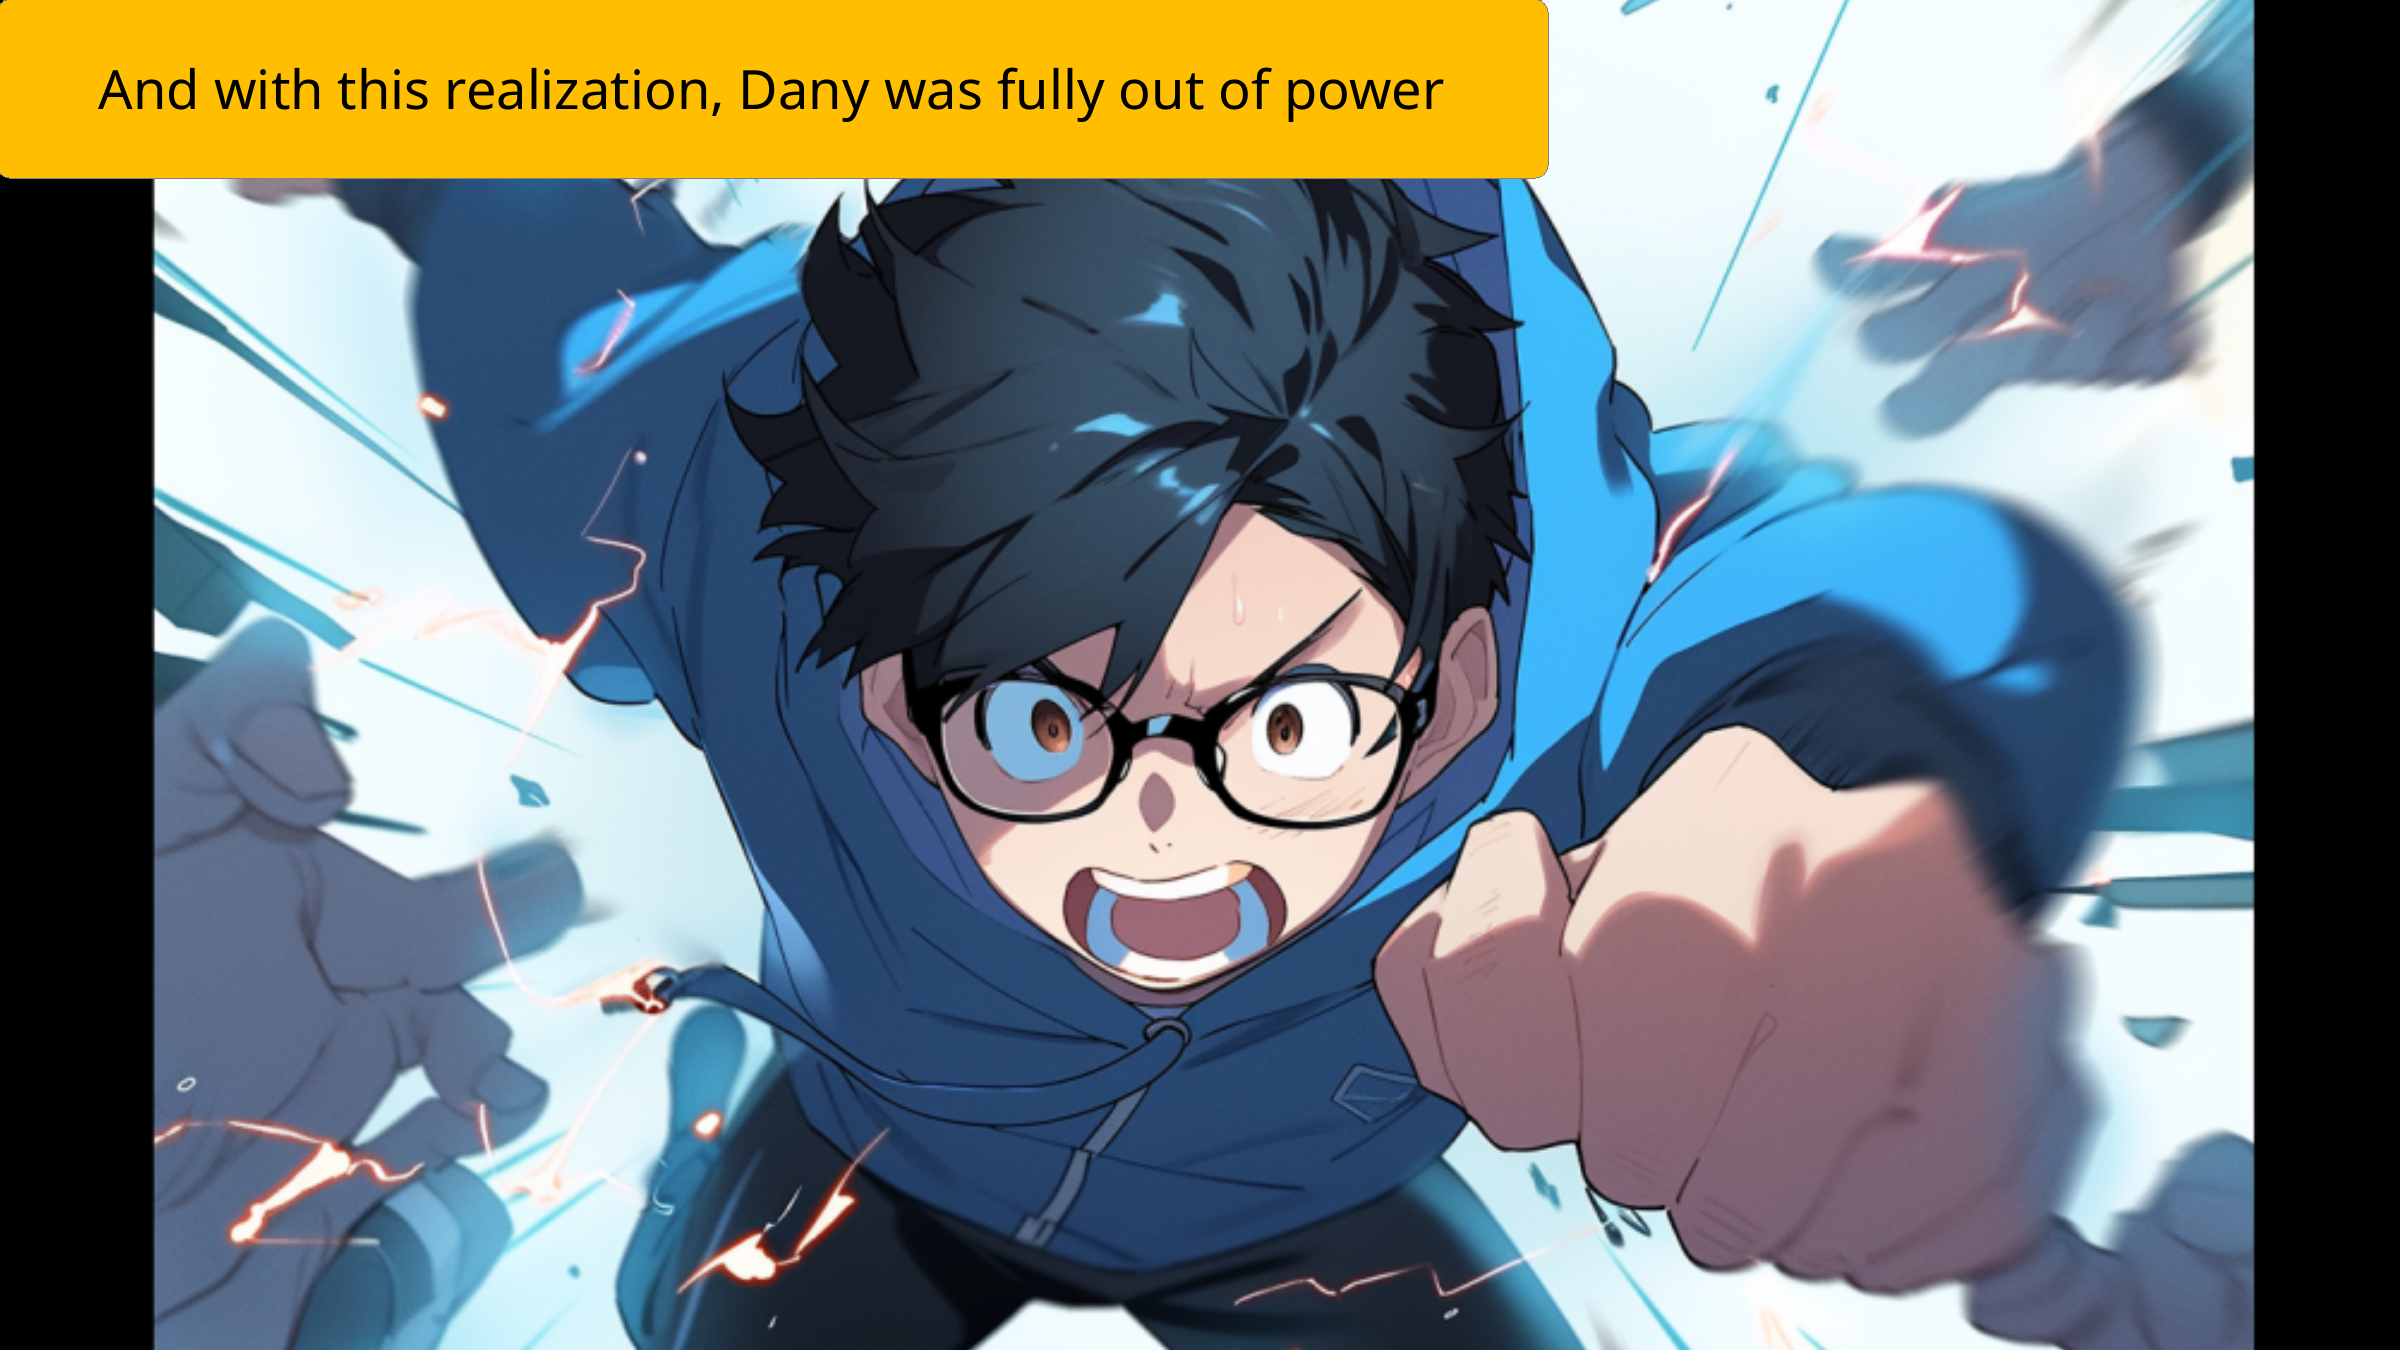

And with this realization, Dany was fully out of power